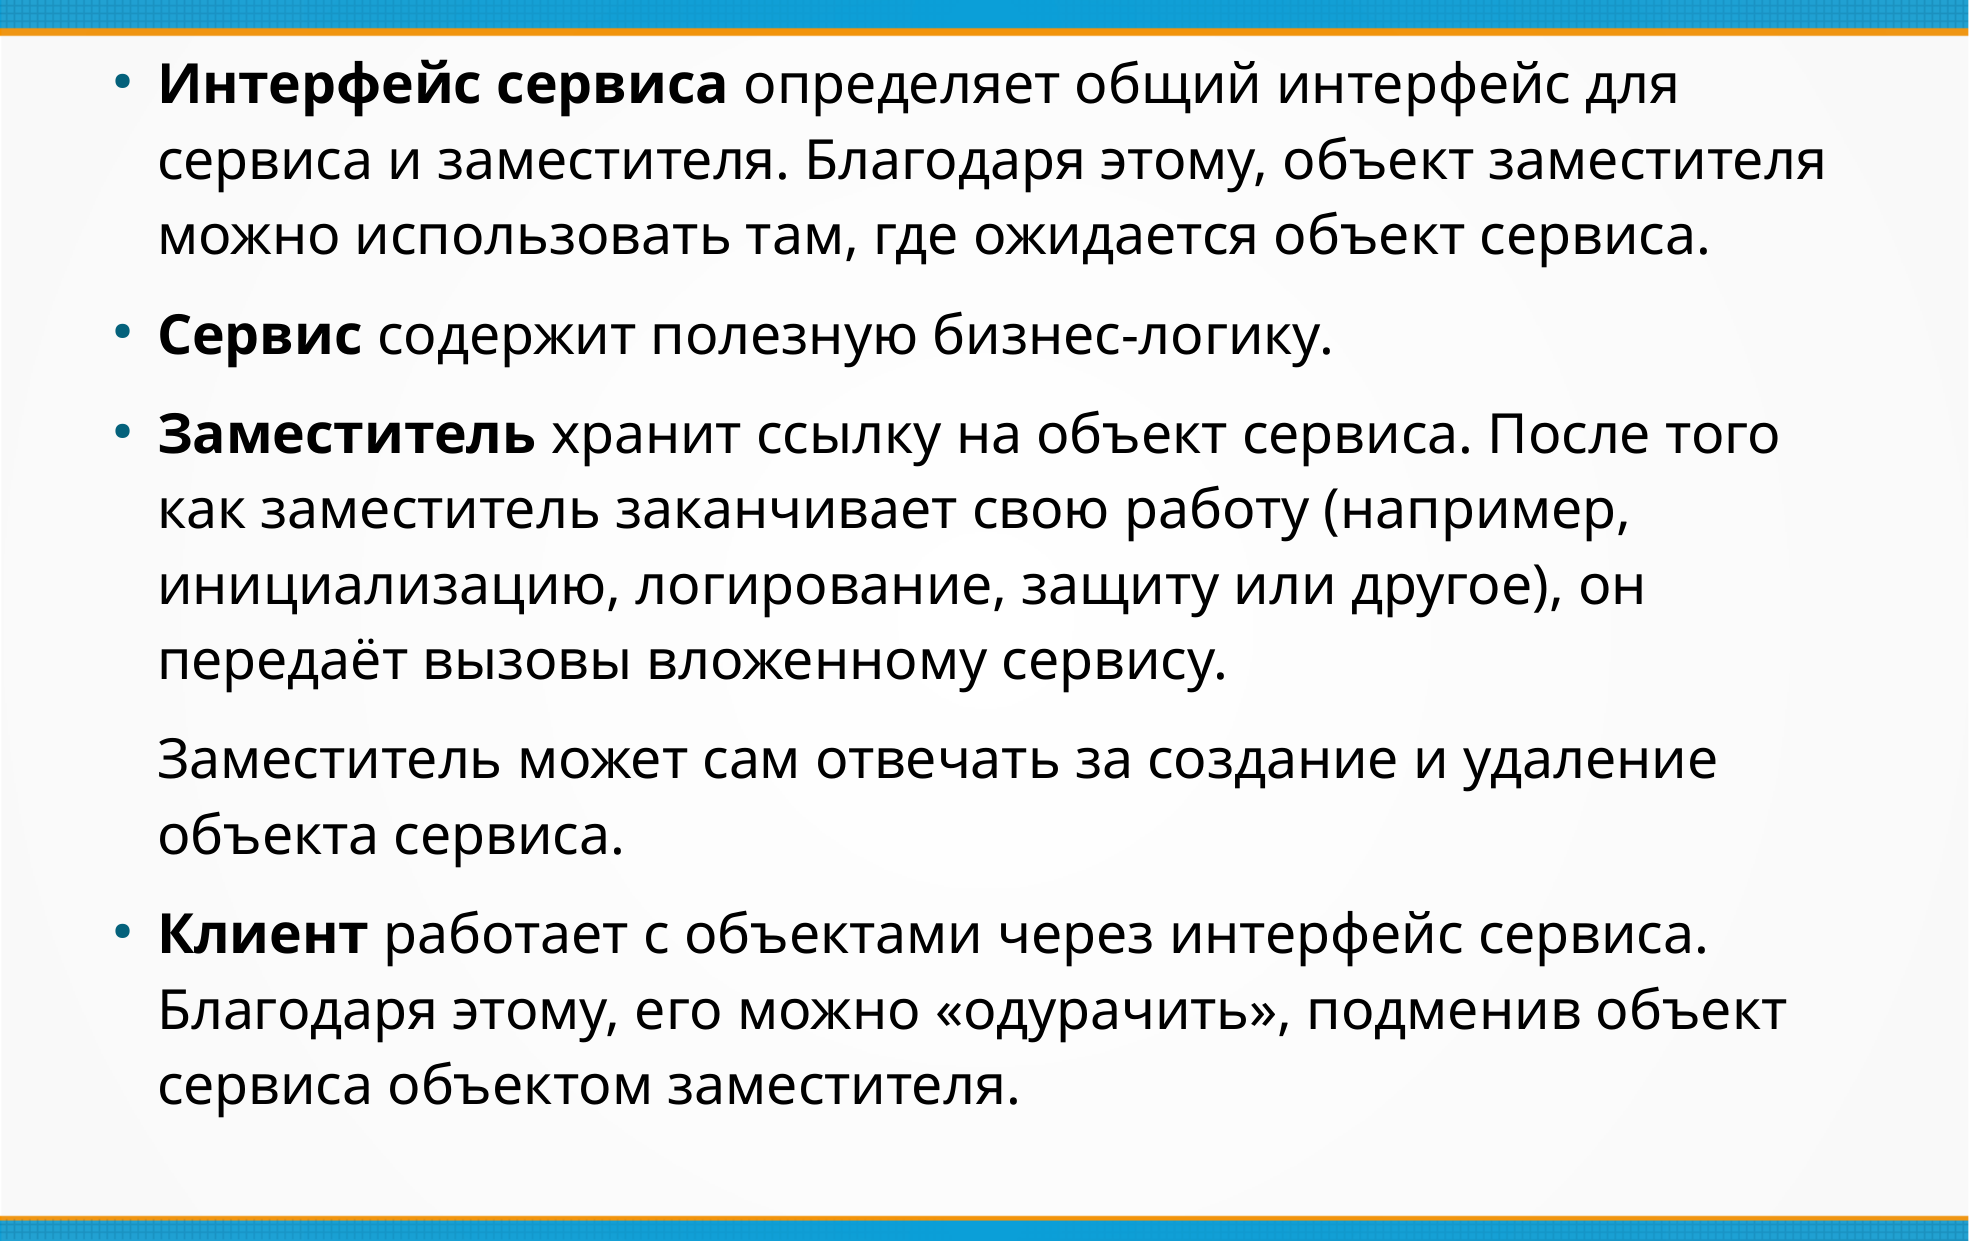

# Интерфейс сервиса определяет общий интерфейс для сервиса и заместителя. Благодаря этому, объект заместителя можно использовать там, где ожидается объект сервиса.
Сервис содержит полезную бизнес-логику.
Заместитель хранит ссылку на объект сервиса. После того как заместитель заканчивает свою работу (например, инициализацию, логирование, защиту или другое), он передаёт вызовы вложенному сервису.
Заместитель может сам отвечать за создание и удаление объекта сервиса.
Клиент работает с объектами через интерфейс сервиса. Благодаря этому, его можно «одурачить», подменив объект сервиса объектом заместителя.